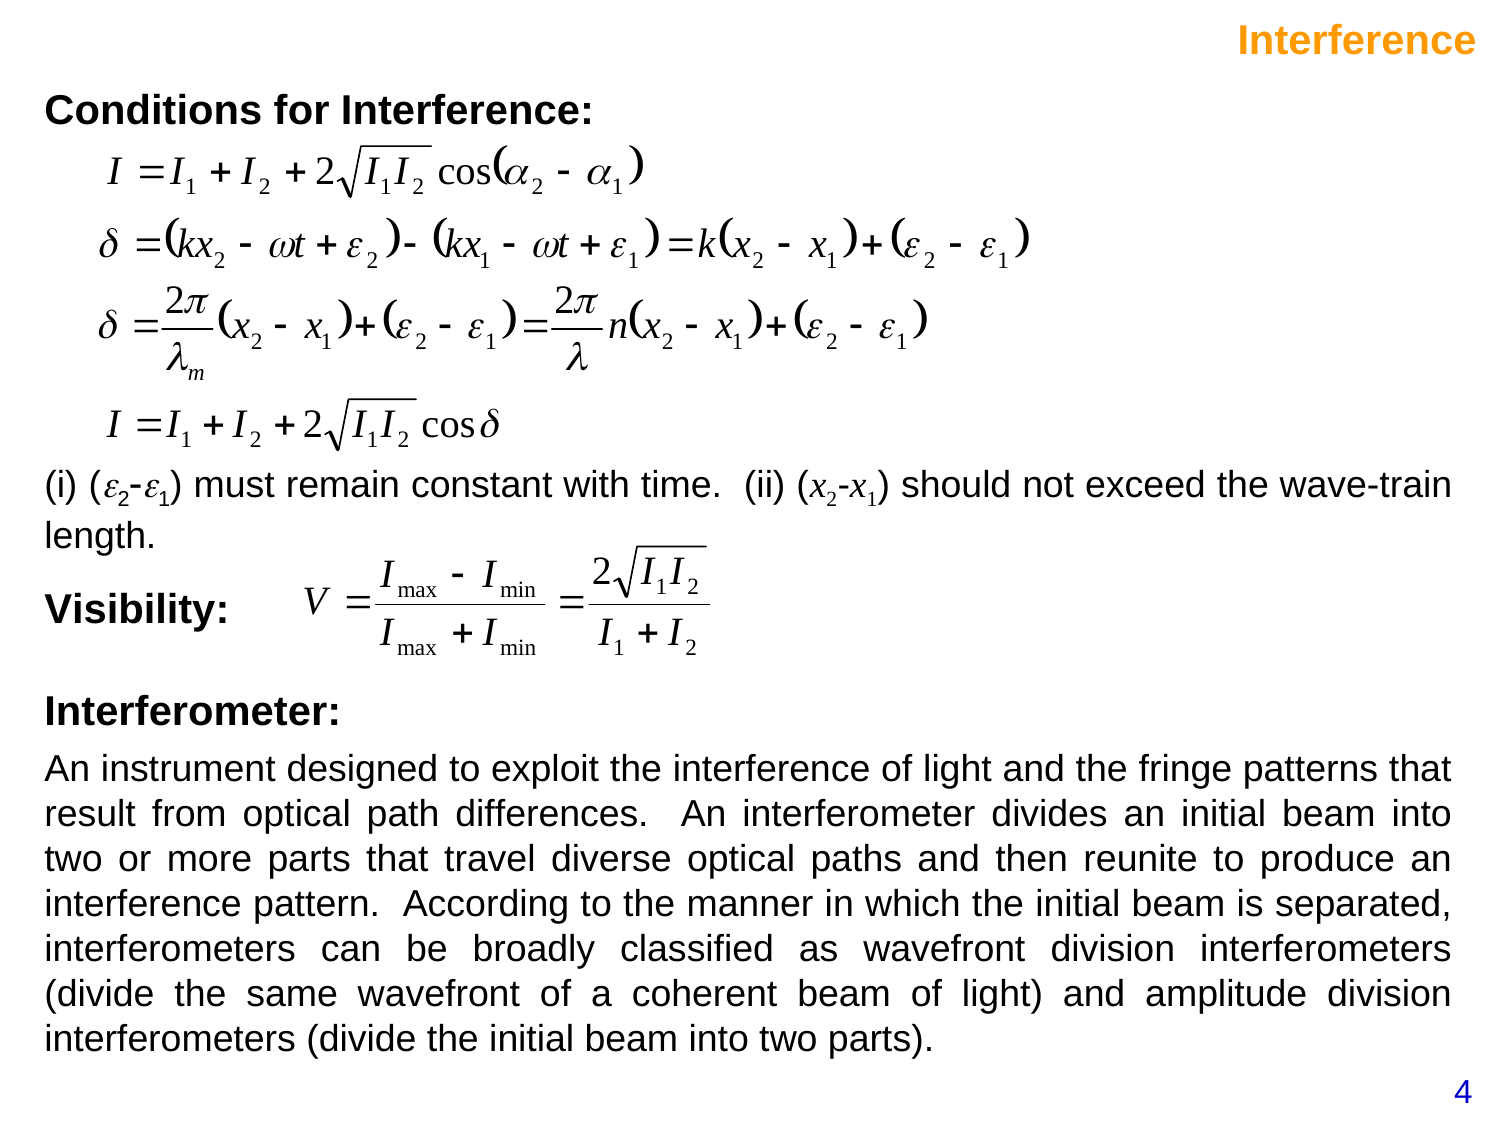

Interference
Conditions for Interference:
(i) (21) must remain constant with time. (ii) (x2-x1) should not exceed the wave-train length.
Visibility:
Interferometer:
An instrument designed to exploit the interference of light and the fringe patterns that result from optical path differences. An interferometer divides an initial beam into two or more parts that travel diverse optical paths and then reunite to produce an interference pattern. According to the manner in which the initial beam is separated, interferometers can be broadly classified as wavefront division interferometers (divide the same wavefront of a coherent beam of light) and amplitude division interferometers (divide the initial beam into two parts).